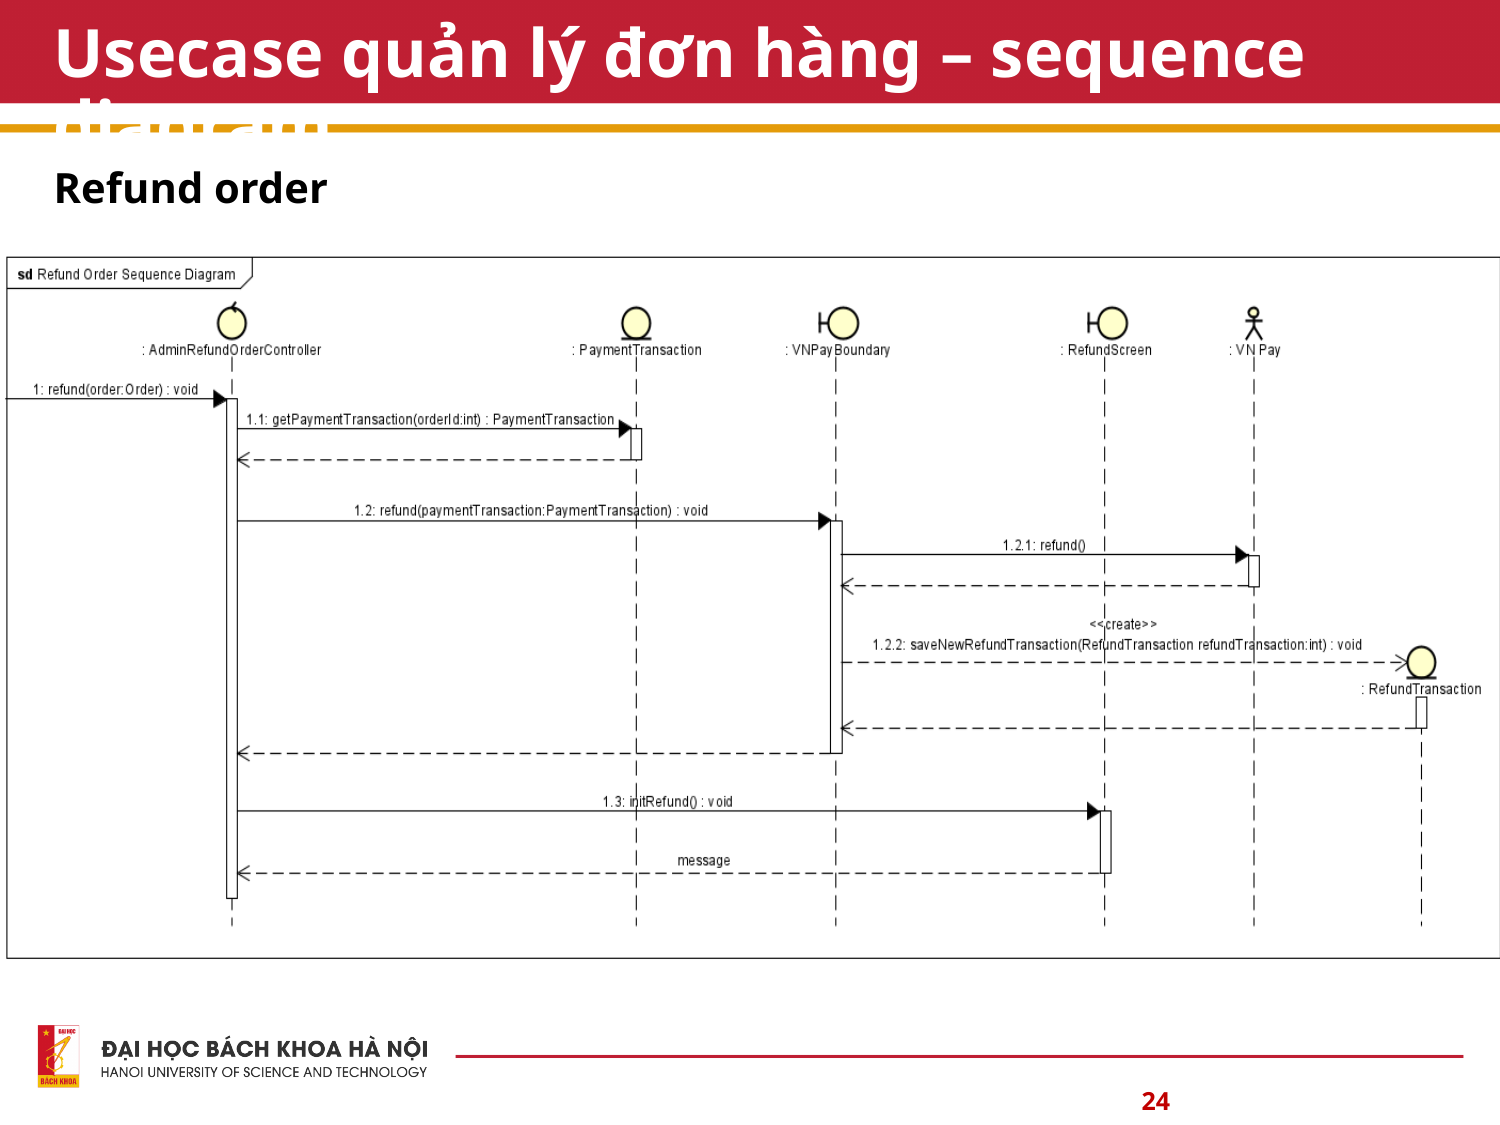

# Usecase quản lý đơn hàng – sequence diagram
Refund order